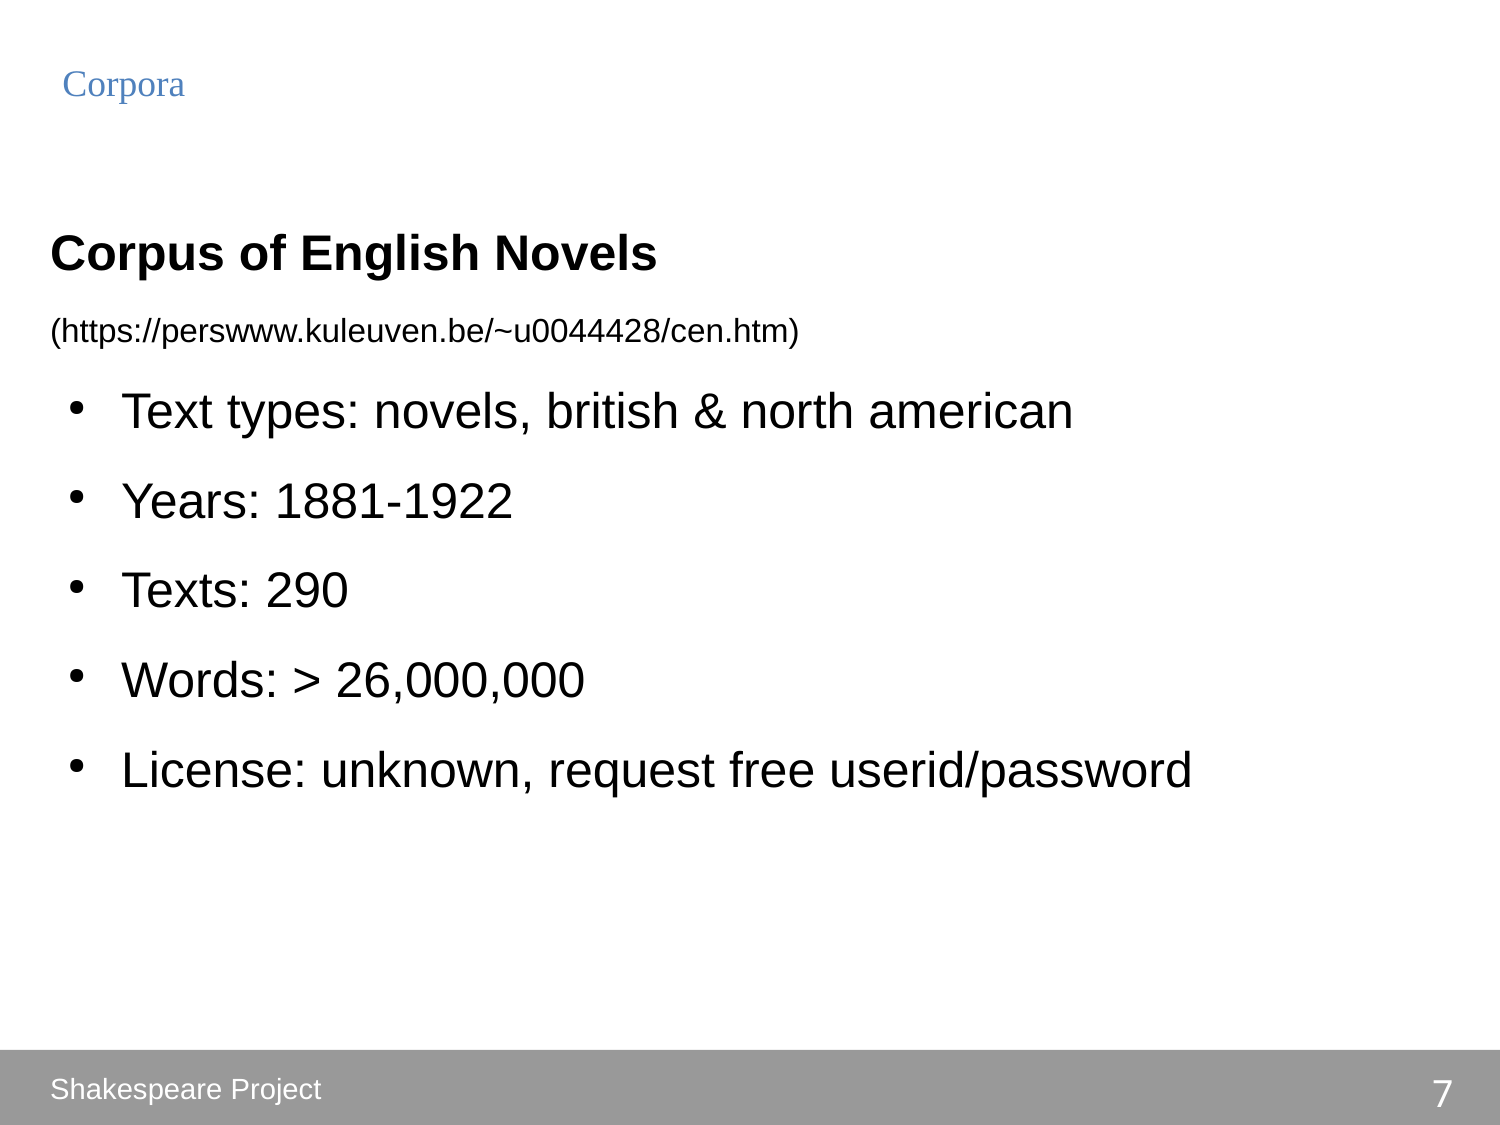

# Corpora
Corpus of English Novels
(https://perswww.kuleuven.be/~u0044428/cen.htm)
Text types: novels, british & north american
Years: 1881-1922
Texts: 290
Words: > 26,000,000
License: unknown, request free userid/password
Shakespeare Project